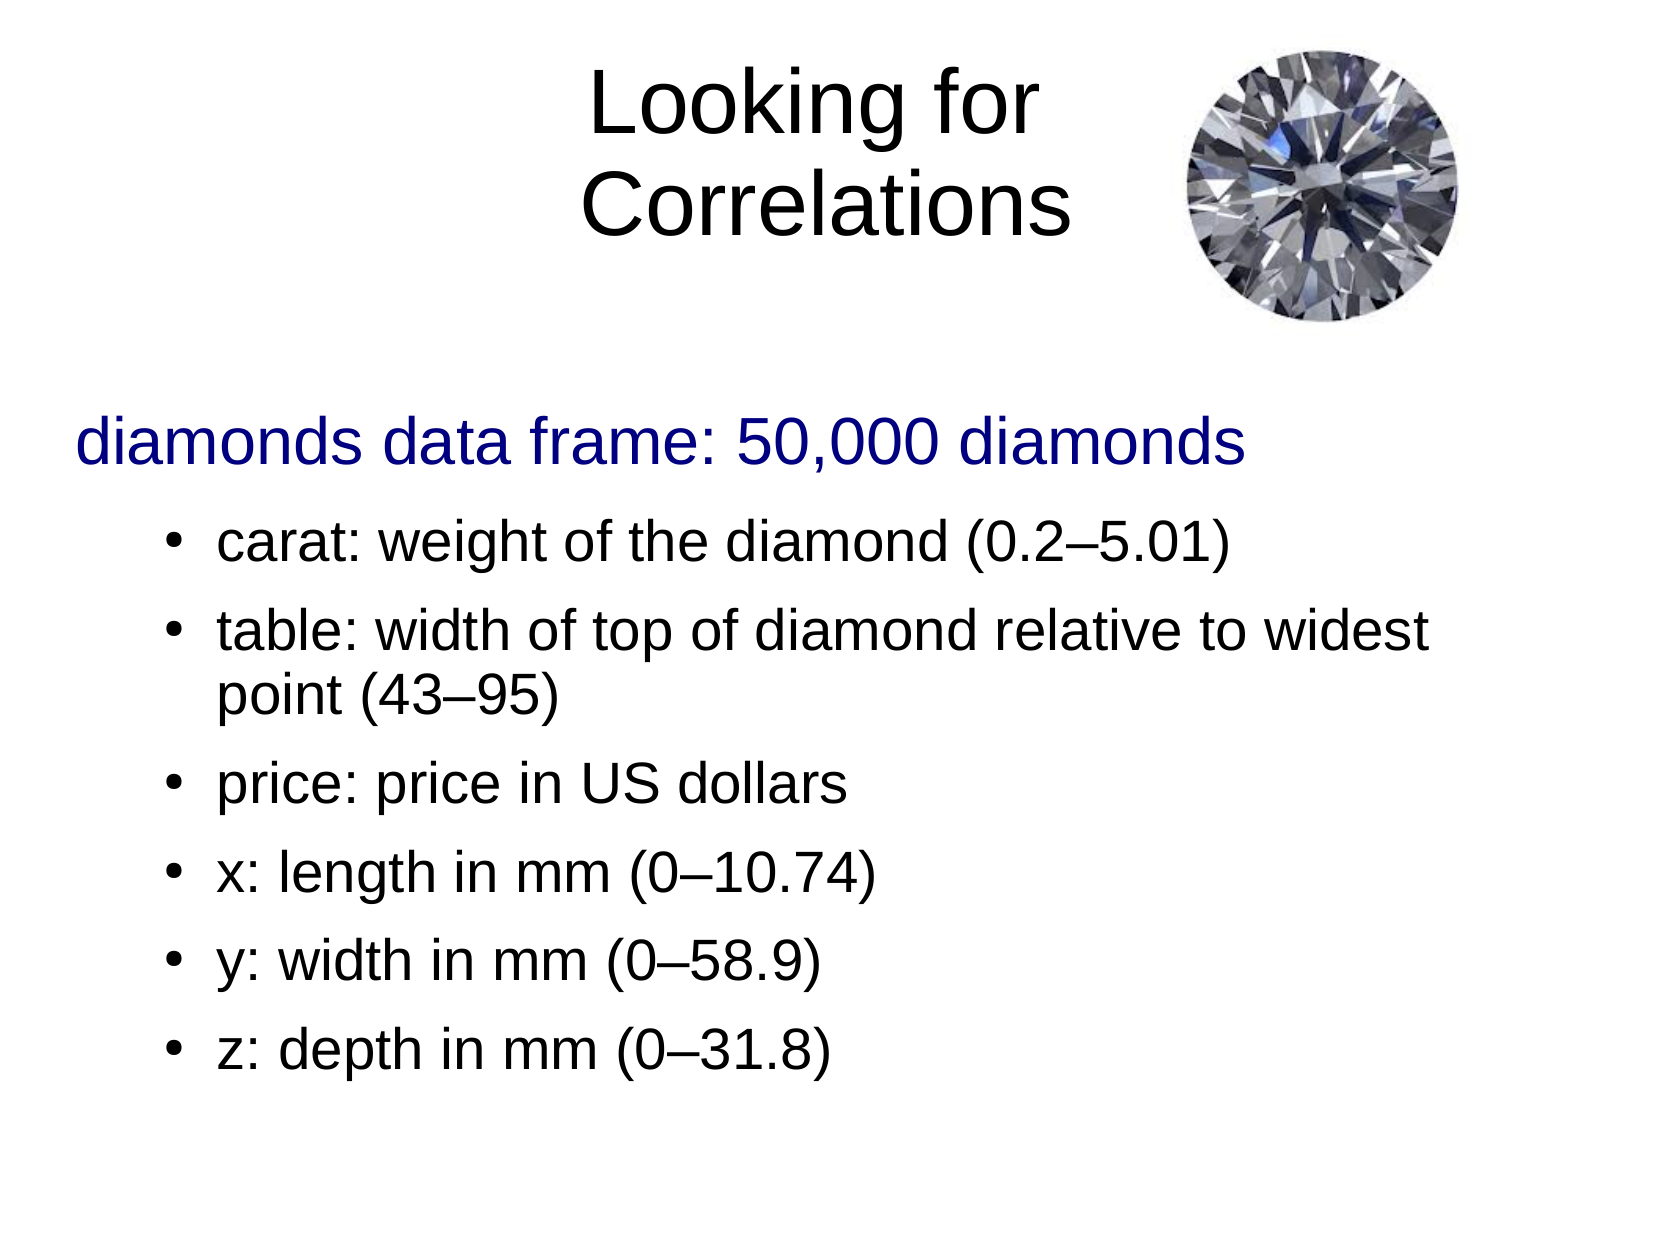

# Looking for Correlations
diamonds data frame: 50,000 diamonds
carat: weight of the diamond (0.2–5.01)
table: width of top of diamond relative to widest point (43–95)
price: price in US dollars
x: length in mm (0–10.74)
y: width in mm (0–58.9)
z: depth in mm (0–31.8)